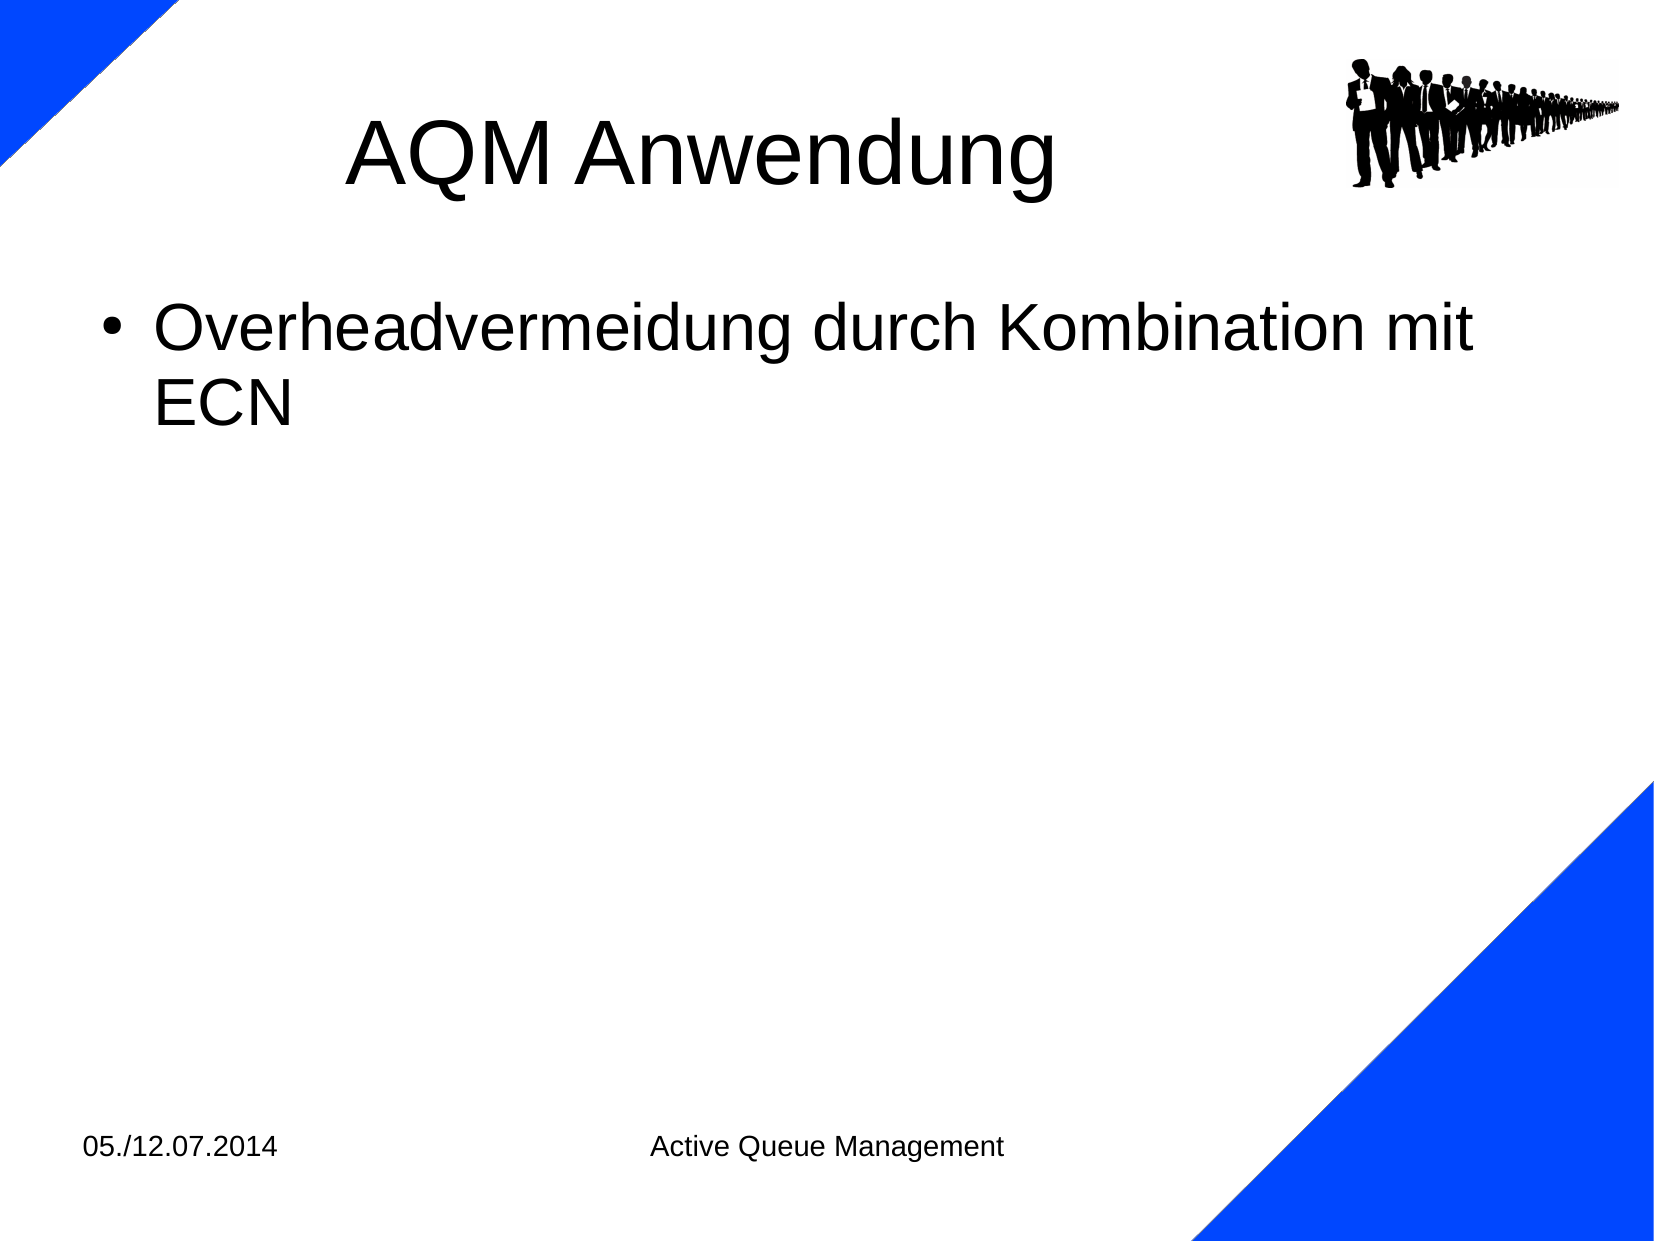

# AQM Anwendung
Overheadvermeidung durch Kombination mit ECN
05.07.2014/12.07.2014
Active Queue Management